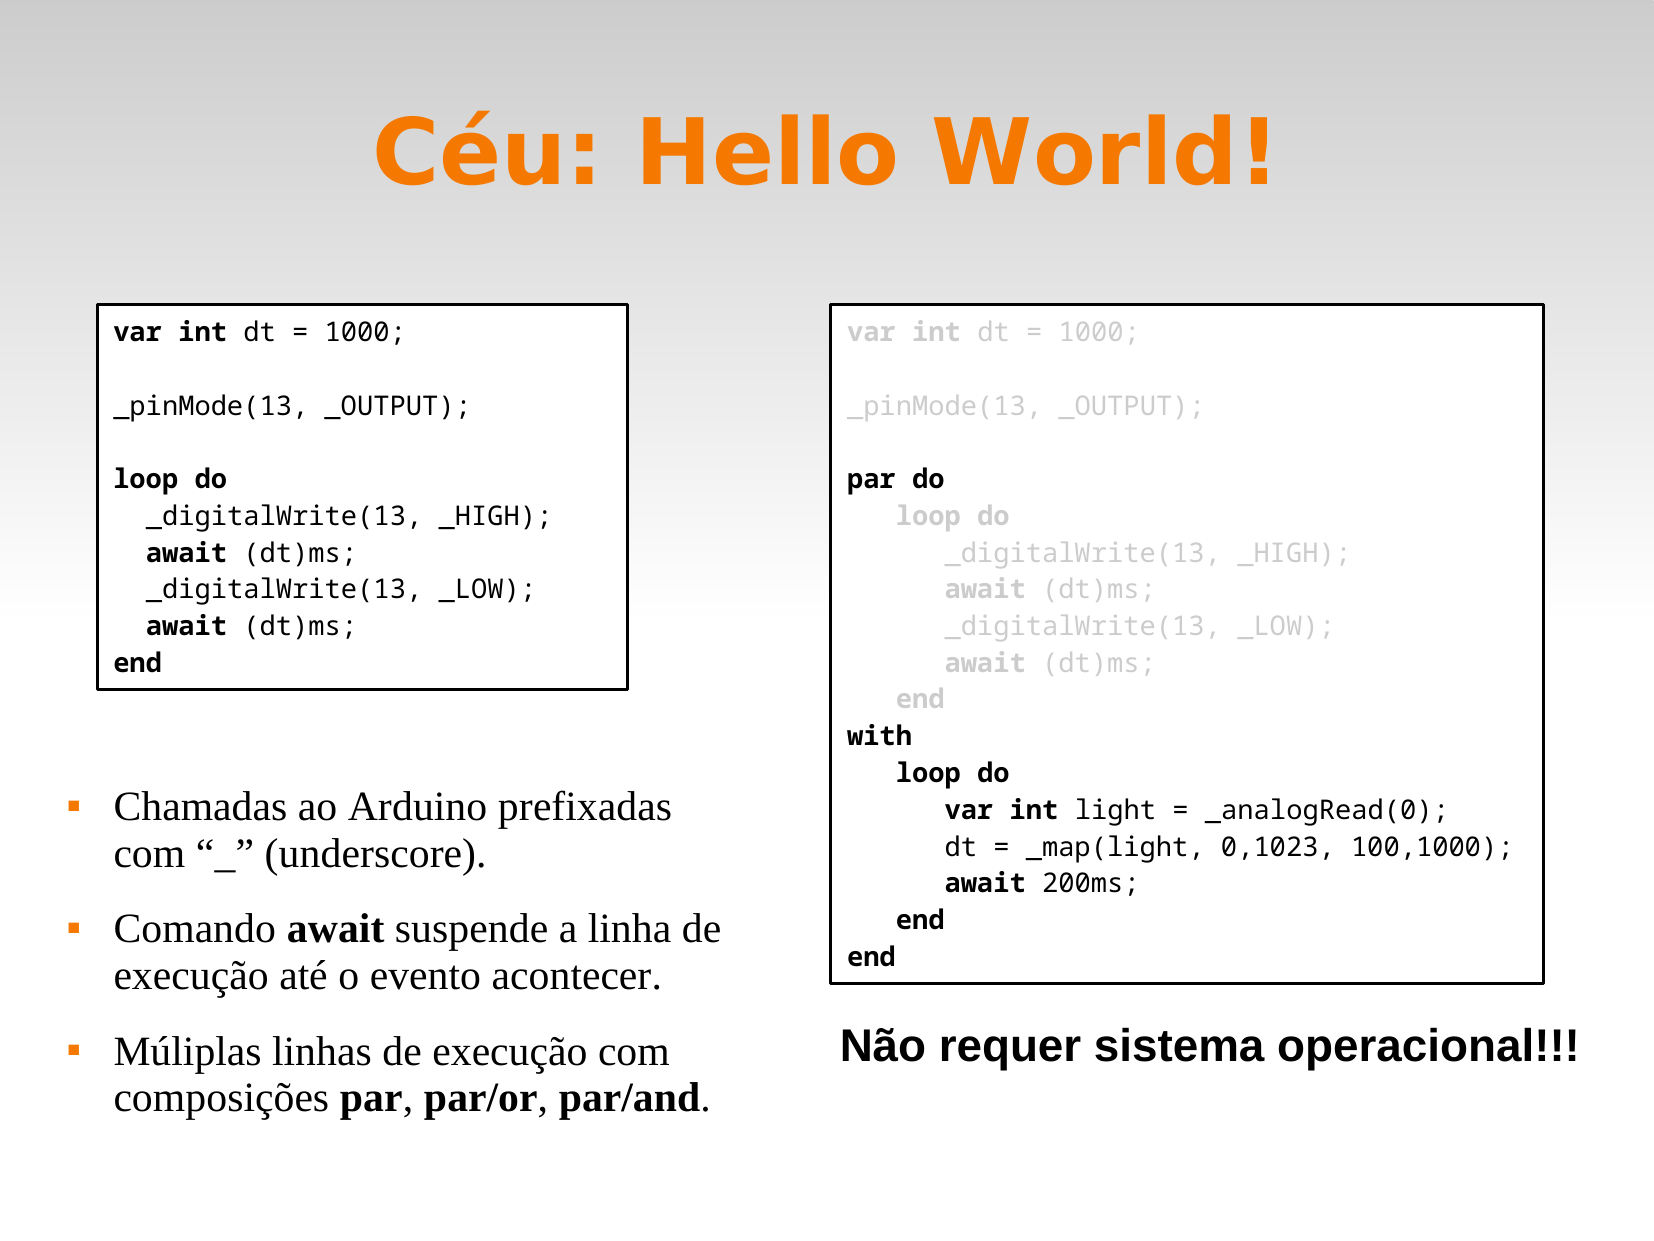

# Céu: Hello World!
var int dt = 1000;
_pinMode(13, _OUTPUT);
loop do
 _digitalWrite(13, _HIGH);
 await (dt)ms;
 _digitalWrite(13, _LOW);
 await (dt)ms;
end
var int dt = 1000;
_pinMode(13, _OUTPUT);
par do
 loop do
 _digitalWrite(13, _HIGH);
 await (dt)ms;
 _digitalWrite(13, _LOW);
 await (dt)ms;
 end
with
 loop do
 var int light = _analogRead(0);
 dt = _map(light, 0,1023, 100,1000);
 await 200ms;
 end
end
Chamadas ao Arduino prefixadas com “_” (underscore).
Comando await suspende a linha de execução até o evento acontecer.
Múliplas linhas de execução com composições par, par/or, par/and.
Não requer sistema operacional!!!